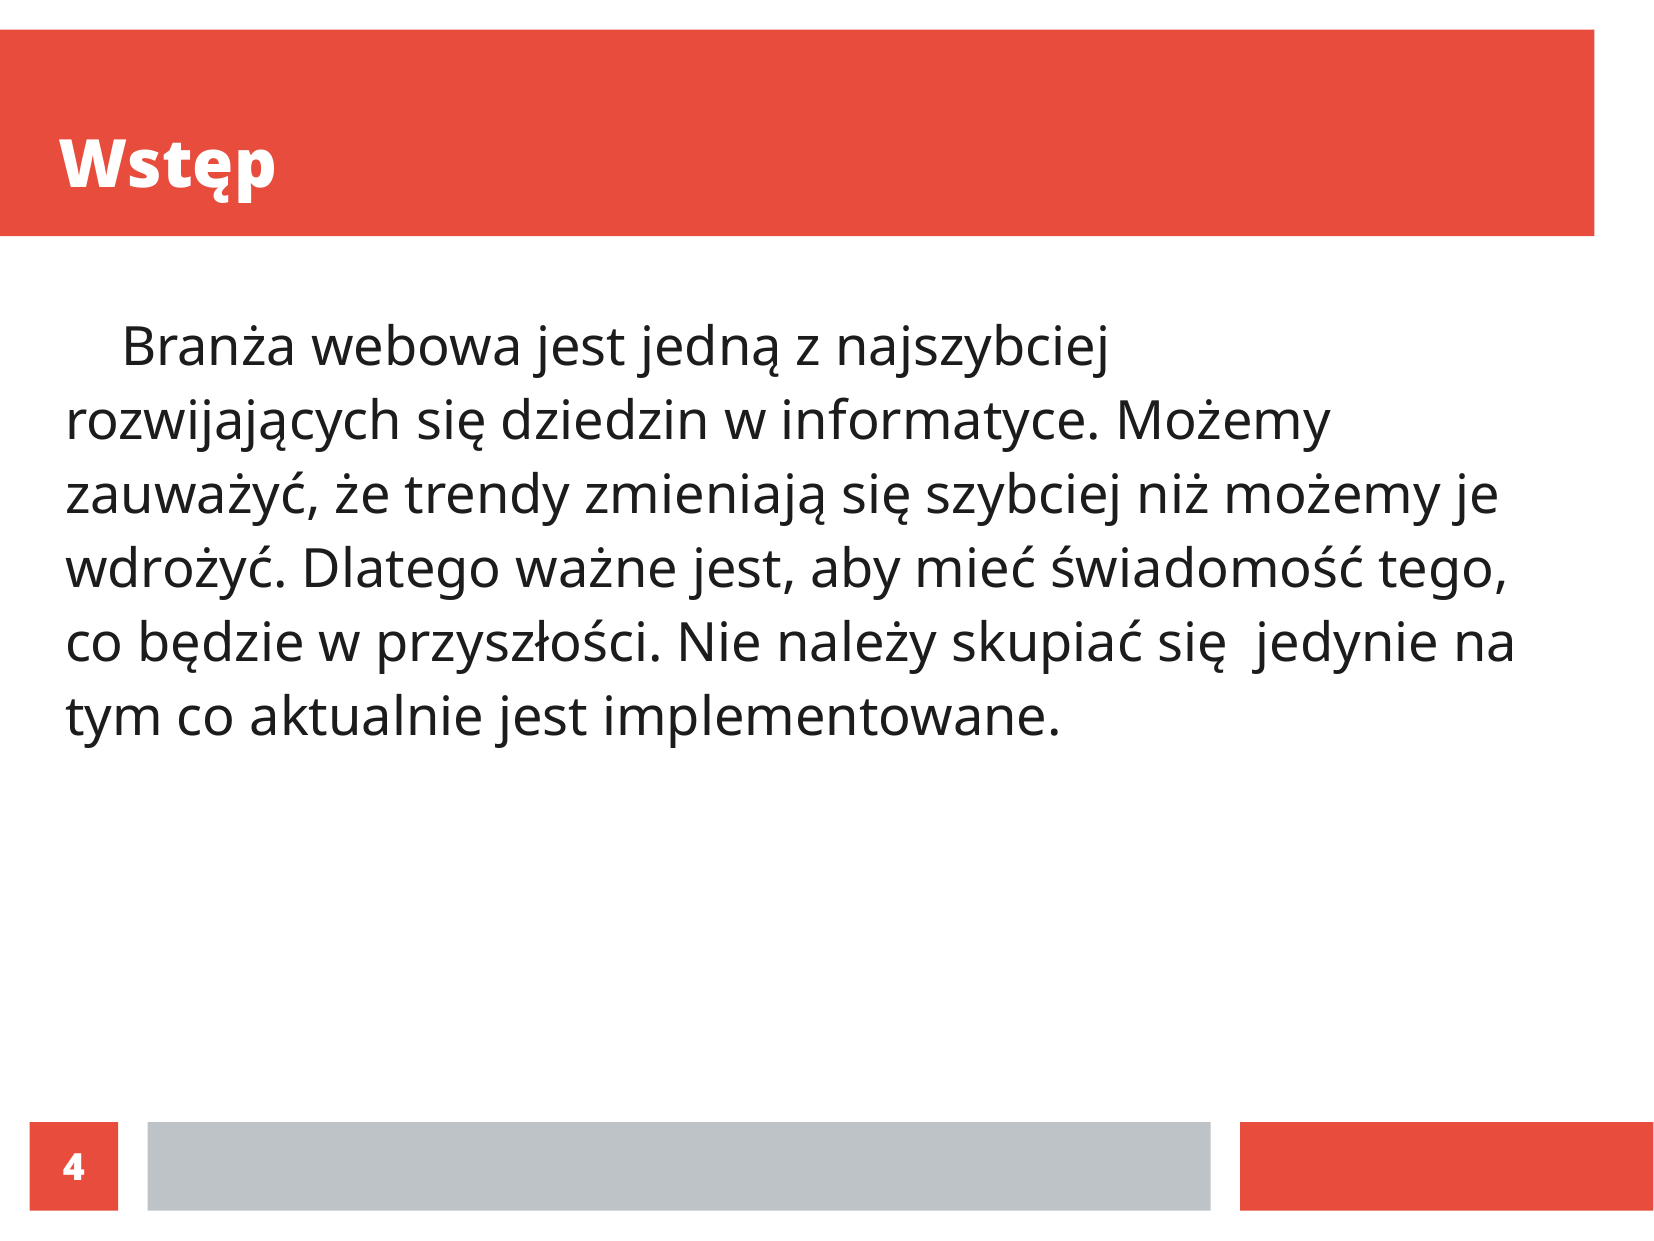

# Wstęp
 Branża webowa jest jedną z najszybciej 		rozwijających się dziedzin w informatyce. Możemy zauważyć, że trendy zmieniają się szybciej niż możemy je wdrożyć. Dlatego ważne jest, aby mieć świadomość tego, co będzie w przyszłości. Nie należy skupiać się jedynie na tym co aktualnie jest implementowane.
4